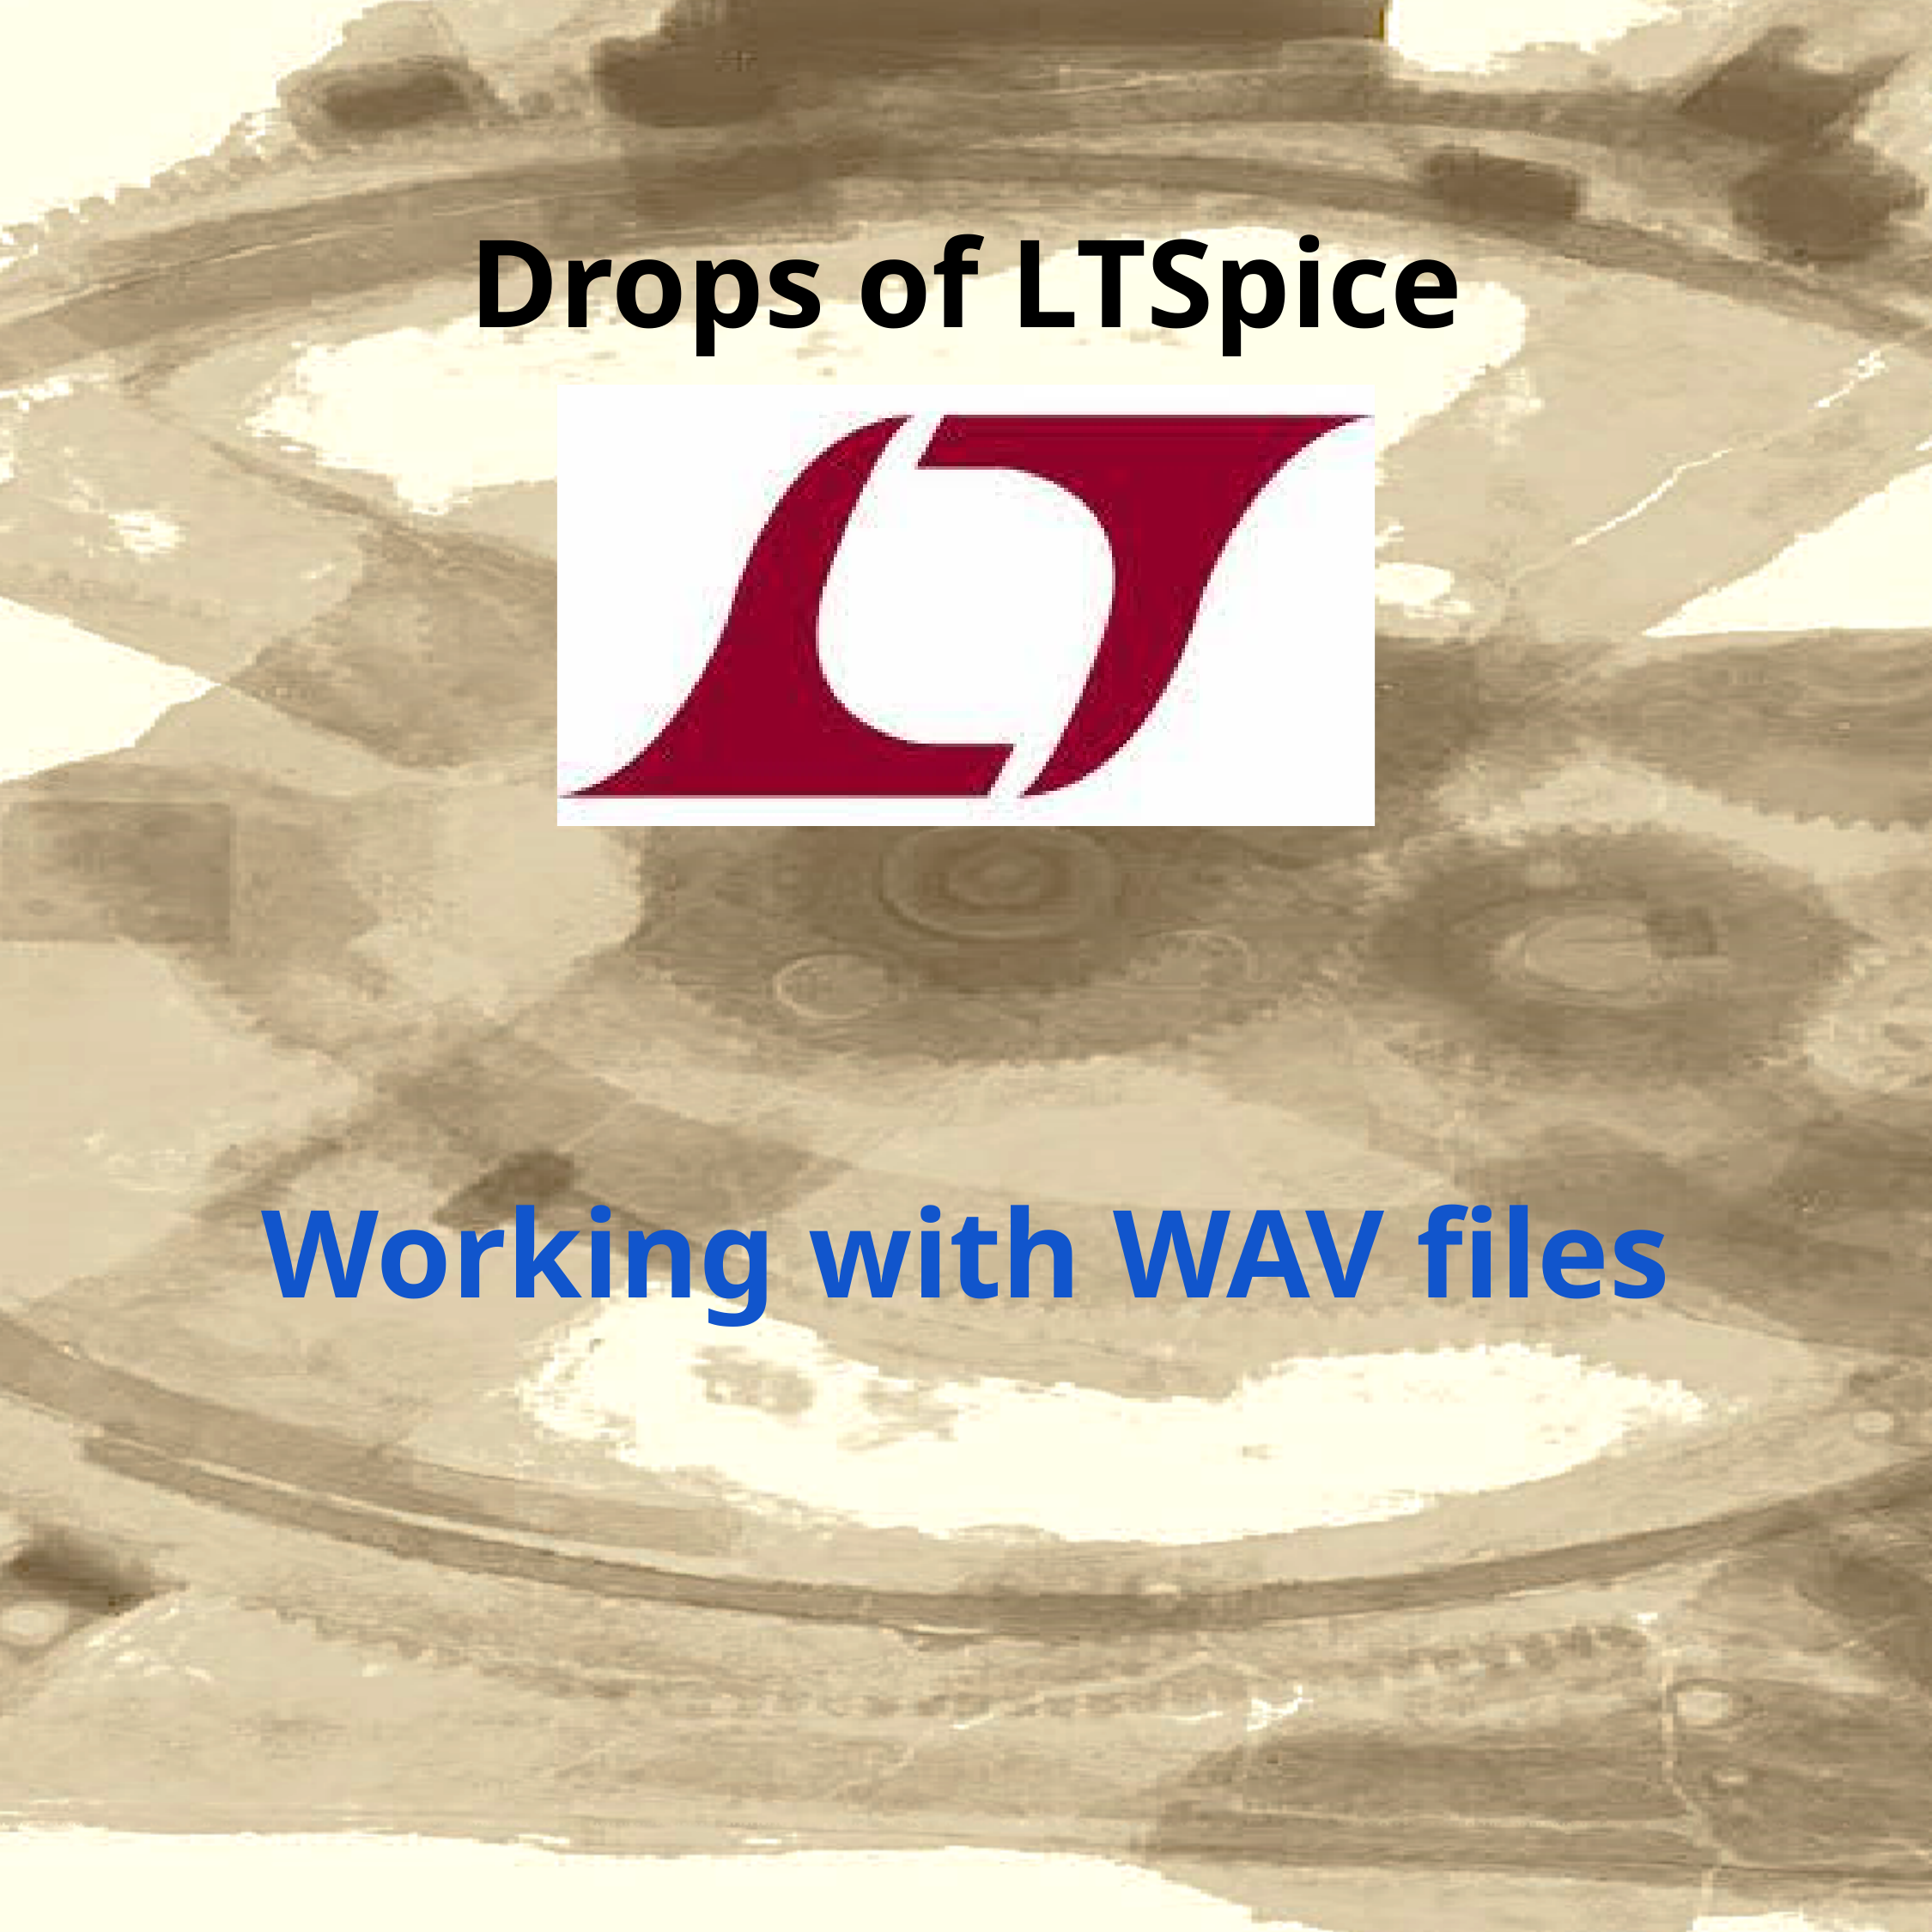

Drops of LTSpice
Working with WAV files